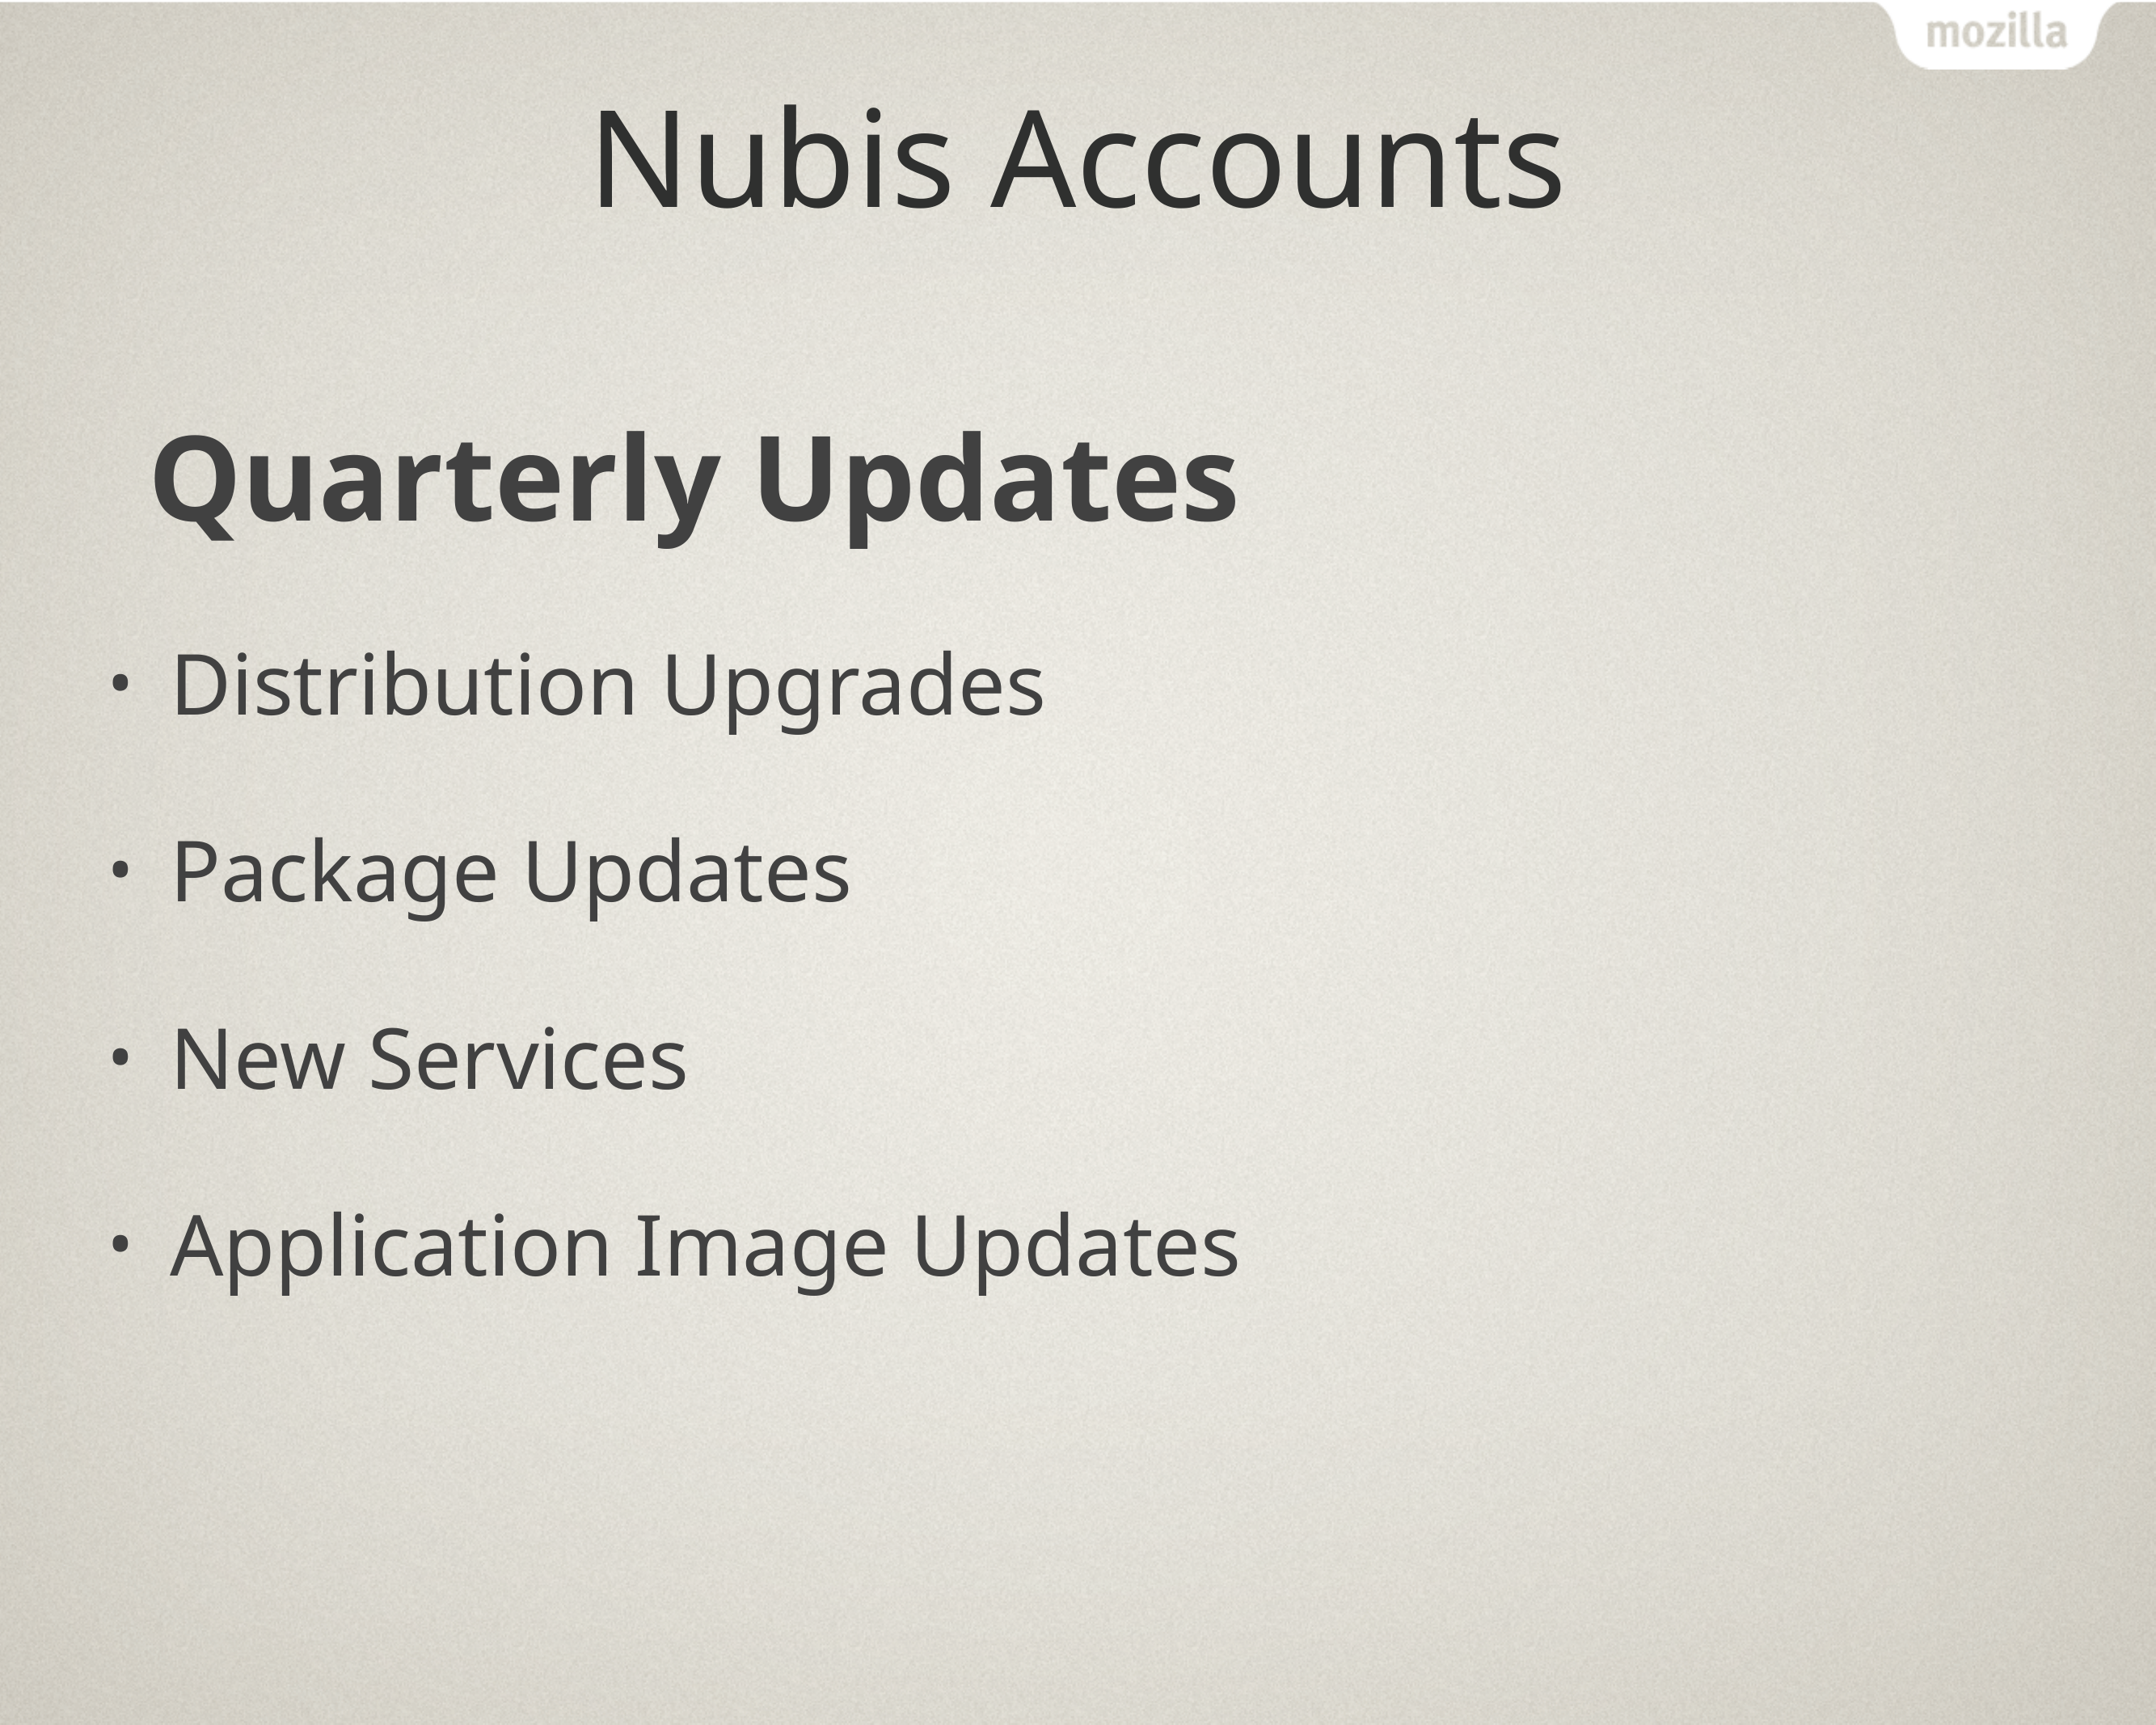

# Nubis Accounts
Quarterly Updates
 Distribution Upgrades
 Package Updates
 New Services
 Application Image Updates